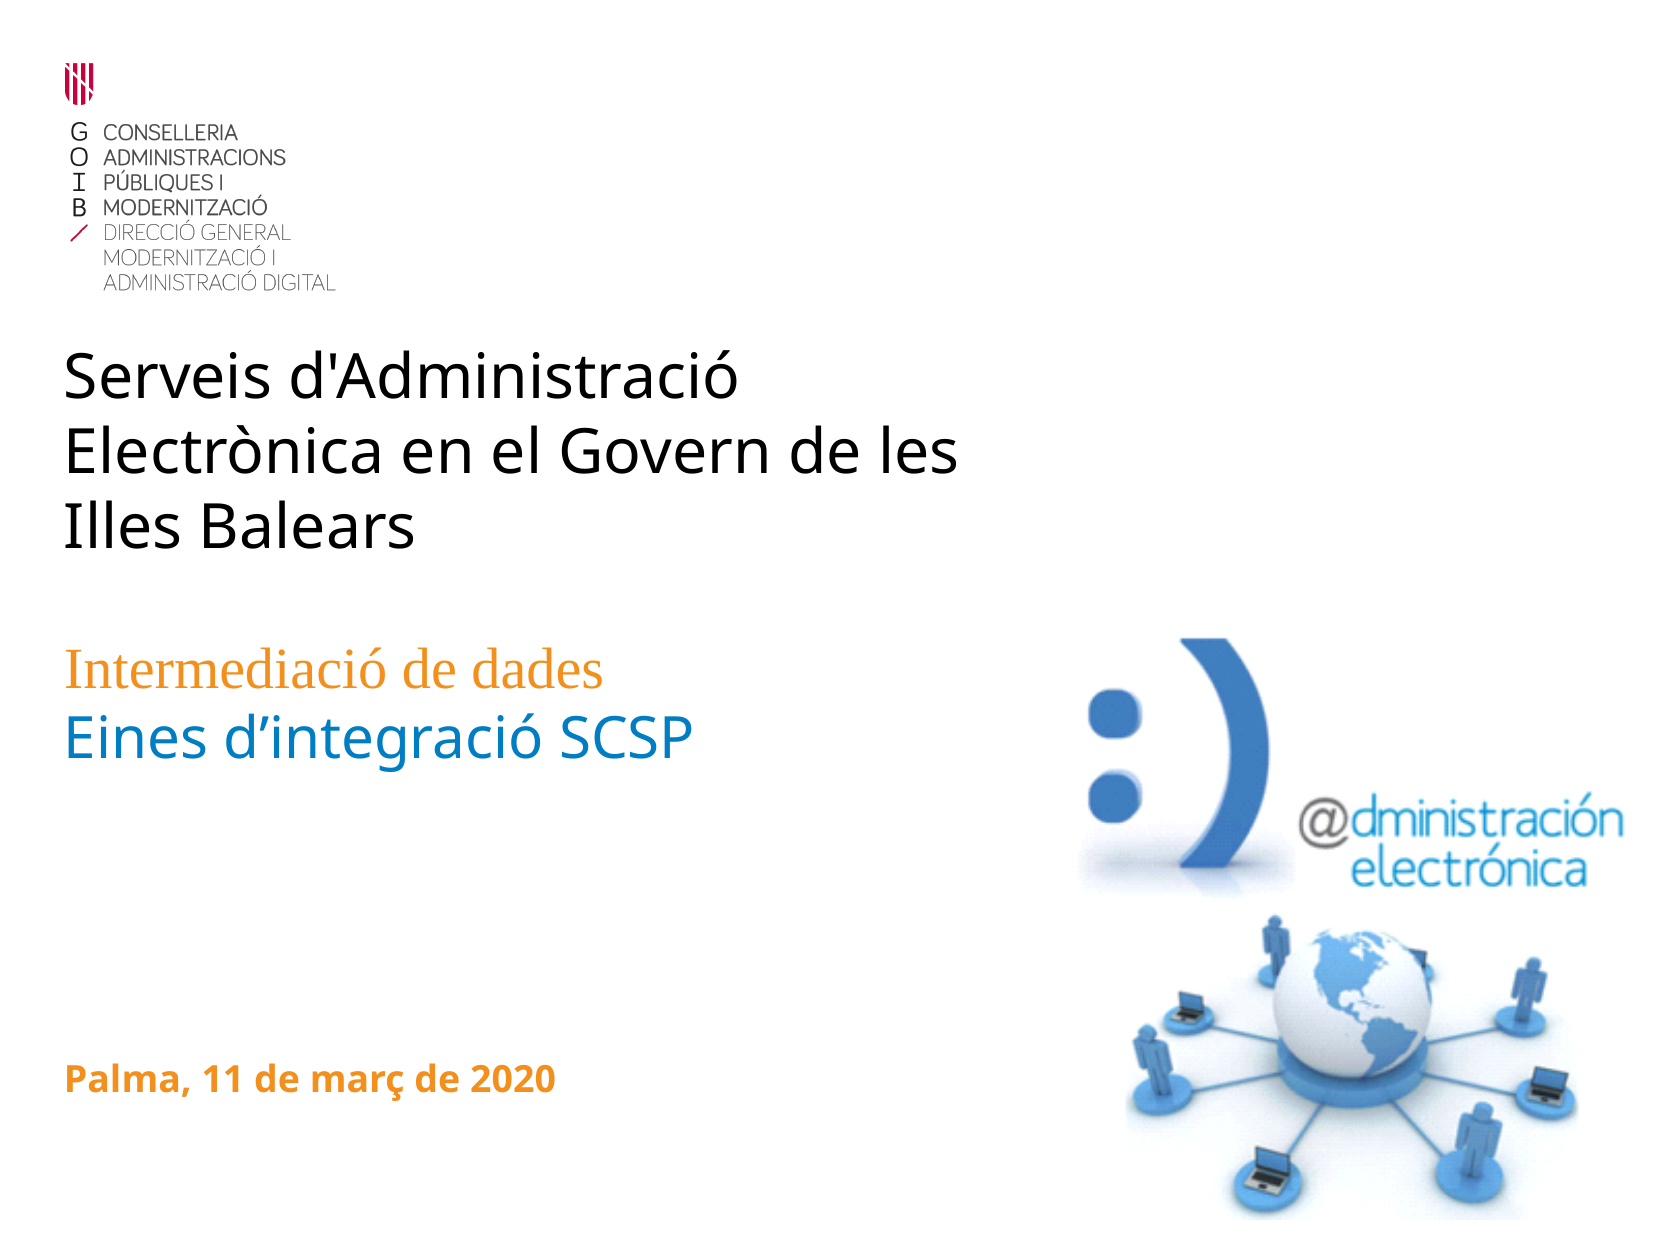

# Serveis d'Administració Electrònica en el Govern de les Illes Balears Intermediació de dades Eines d’integració SCSP
Palma, 11 de març de 2020